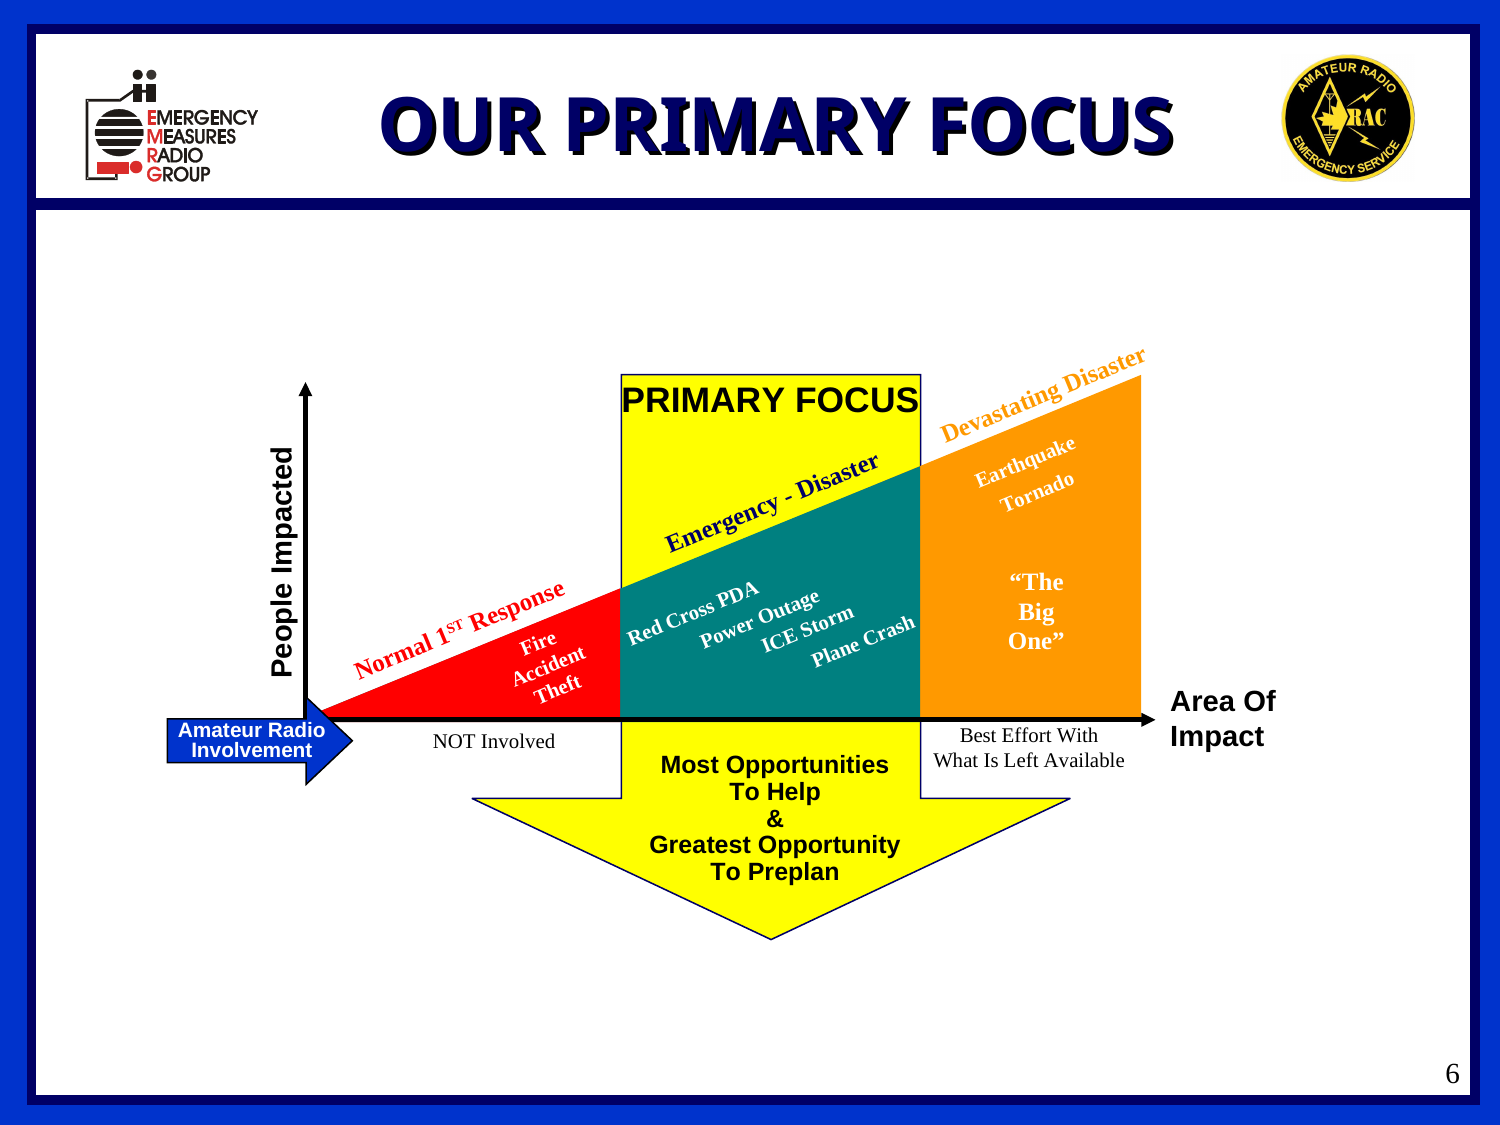

OUR PRIMARY FOCUS
Devastating Disaster
PRIMARY FOCUS
Most Opportunities
To Help
&
Greatest Opportunity
To Preplan
Earthquake
Tornado
Emergency - Disaster
People Impacted
“The
Big
One”
Red Cross PDA
Power Outage
Normal 1ST Response
ICE Storm
Plane Crash
Fire
Accident
Theft
Area Of
Impact
Amateur Radio
Involvement
Best Effort With
What Is Left Available
NOT Involved
6